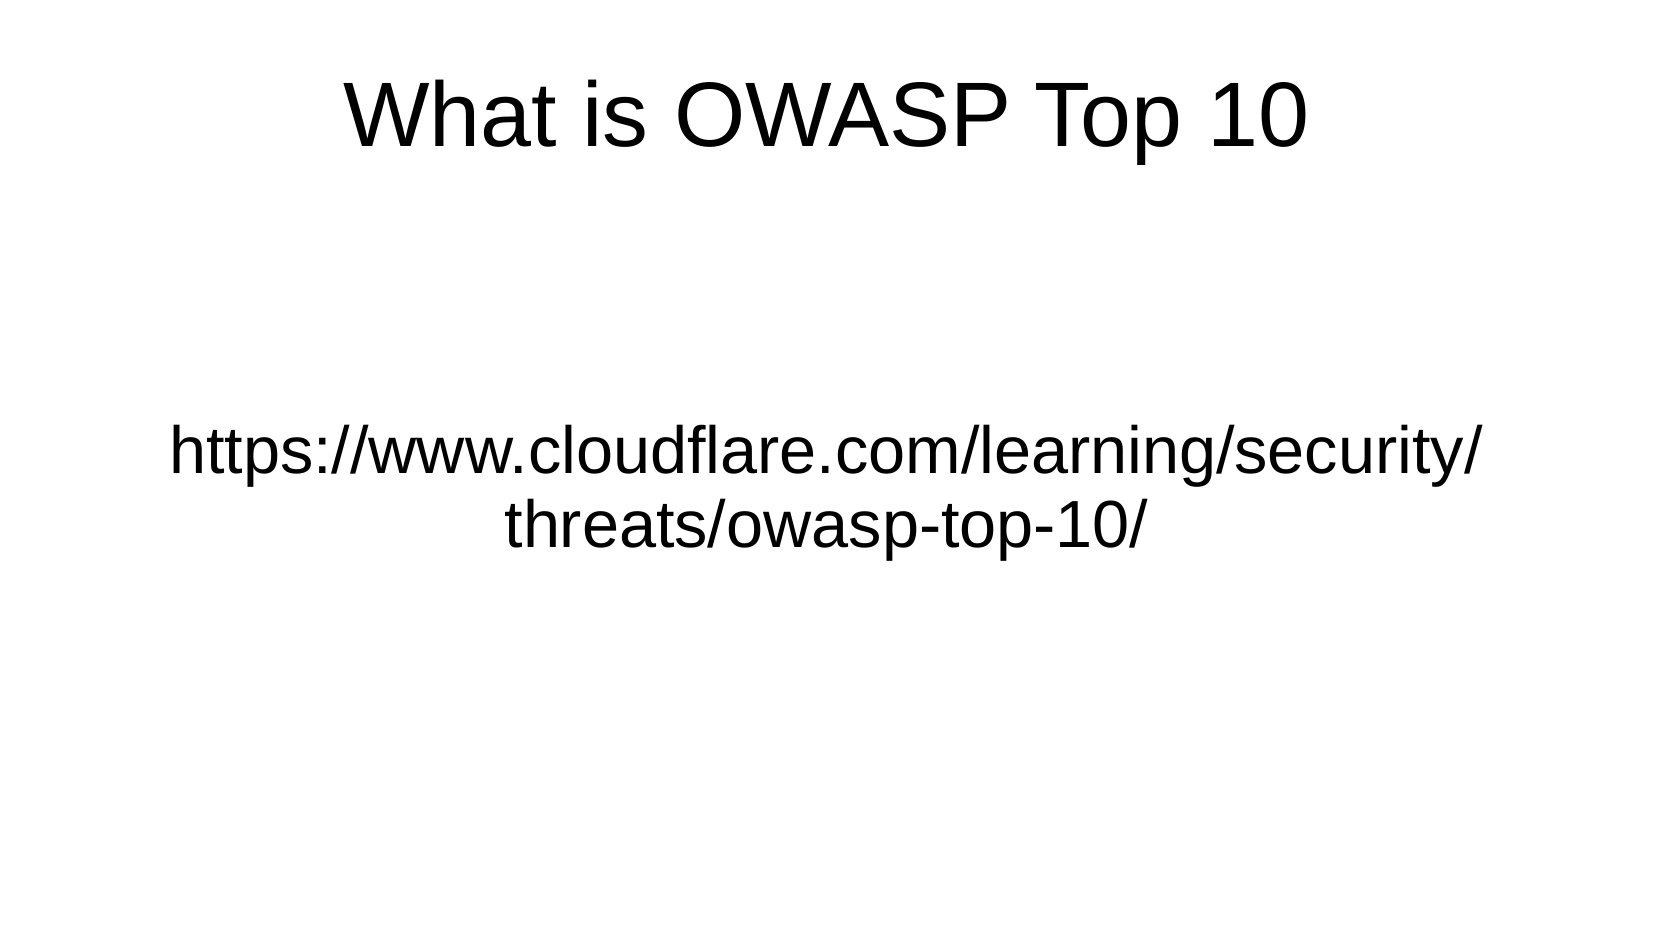

# What is OWASP Top 10
https://www.cloudflare.com/learning/security/threats/owasp-top-10/